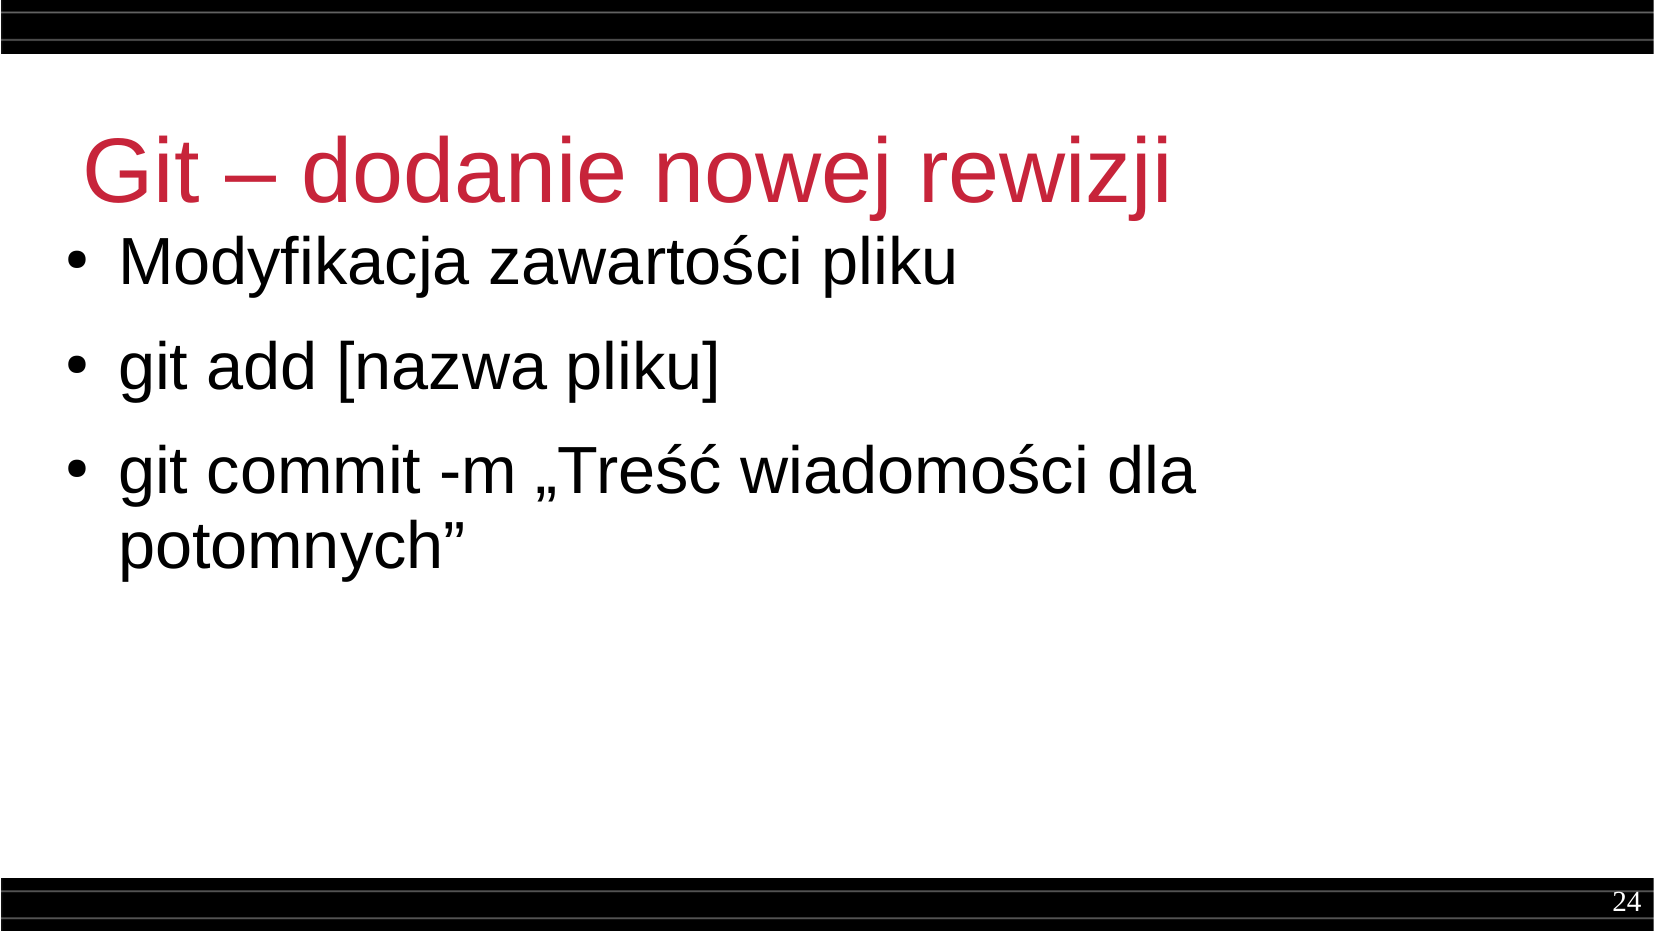

# Git – dodanie nowej rewizji
Modyfikacja zawartości pliku
git add [nazwa pliku]
git commit -m „Treść wiadomości dla potomnych”